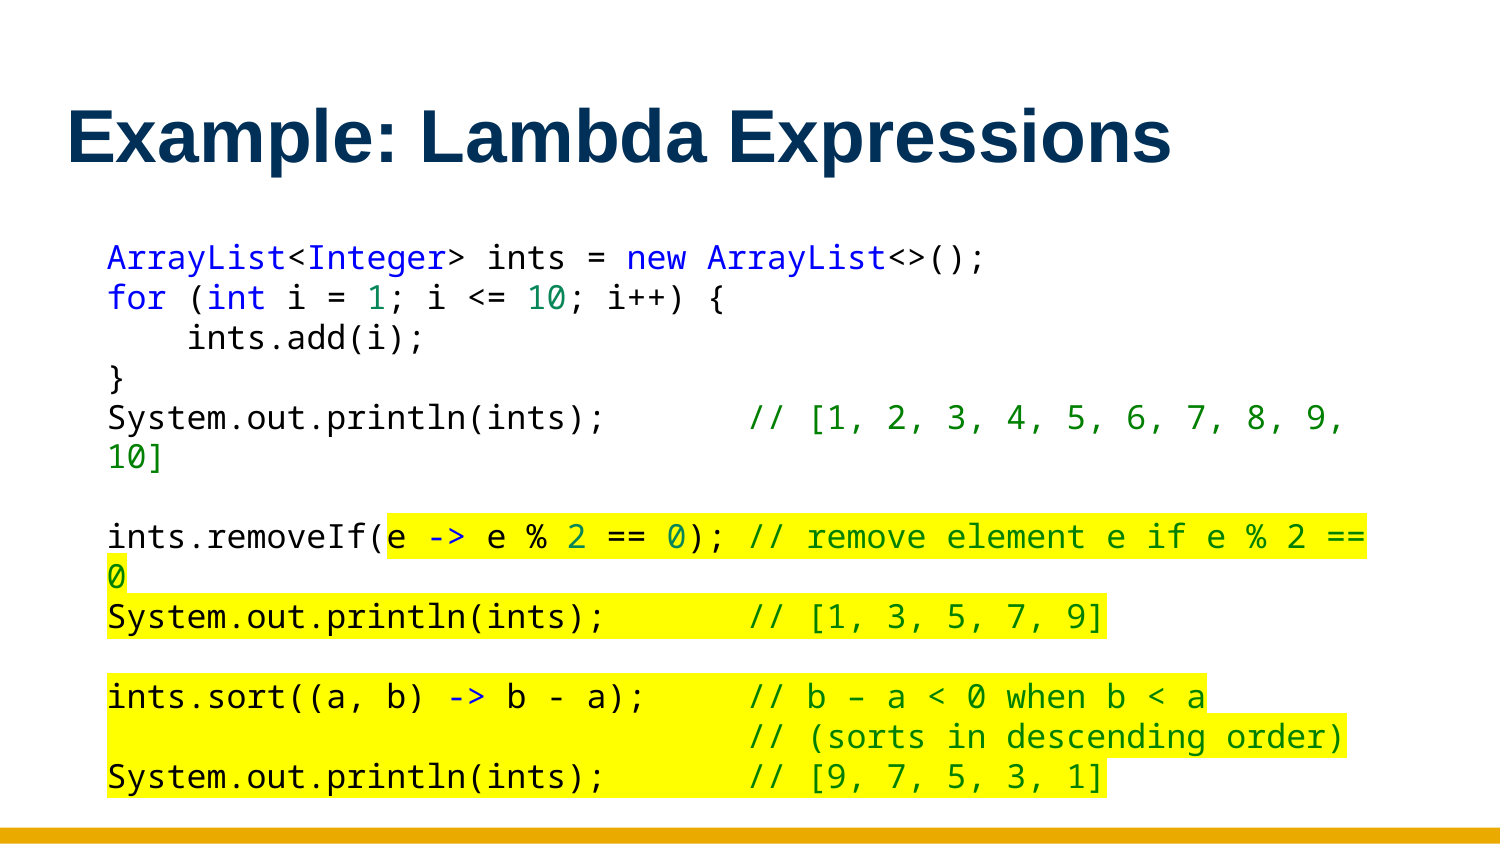

# Example: Lambda Expressions
ArrayList<Integer> ints = new ArrayList<>();
for (int i = 1; i <= 10; i++) {
 ints.add(i);
}
System.out.println(ints); // [1, 2, 3, 4, 5, 6, 7, 8, 9, 10]
ints.removeIf(e -> e % 2 == 0); // remove element e if e % 2 == 0
System.out.println(ints); // [1, 3, 5, 7, 9]
ints.sort((a, b) -> b - a); // b – a < 0 when b < a
 // (sorts in descending order)
System.out.println(ints); // [9, 7, 5, 3, 1]